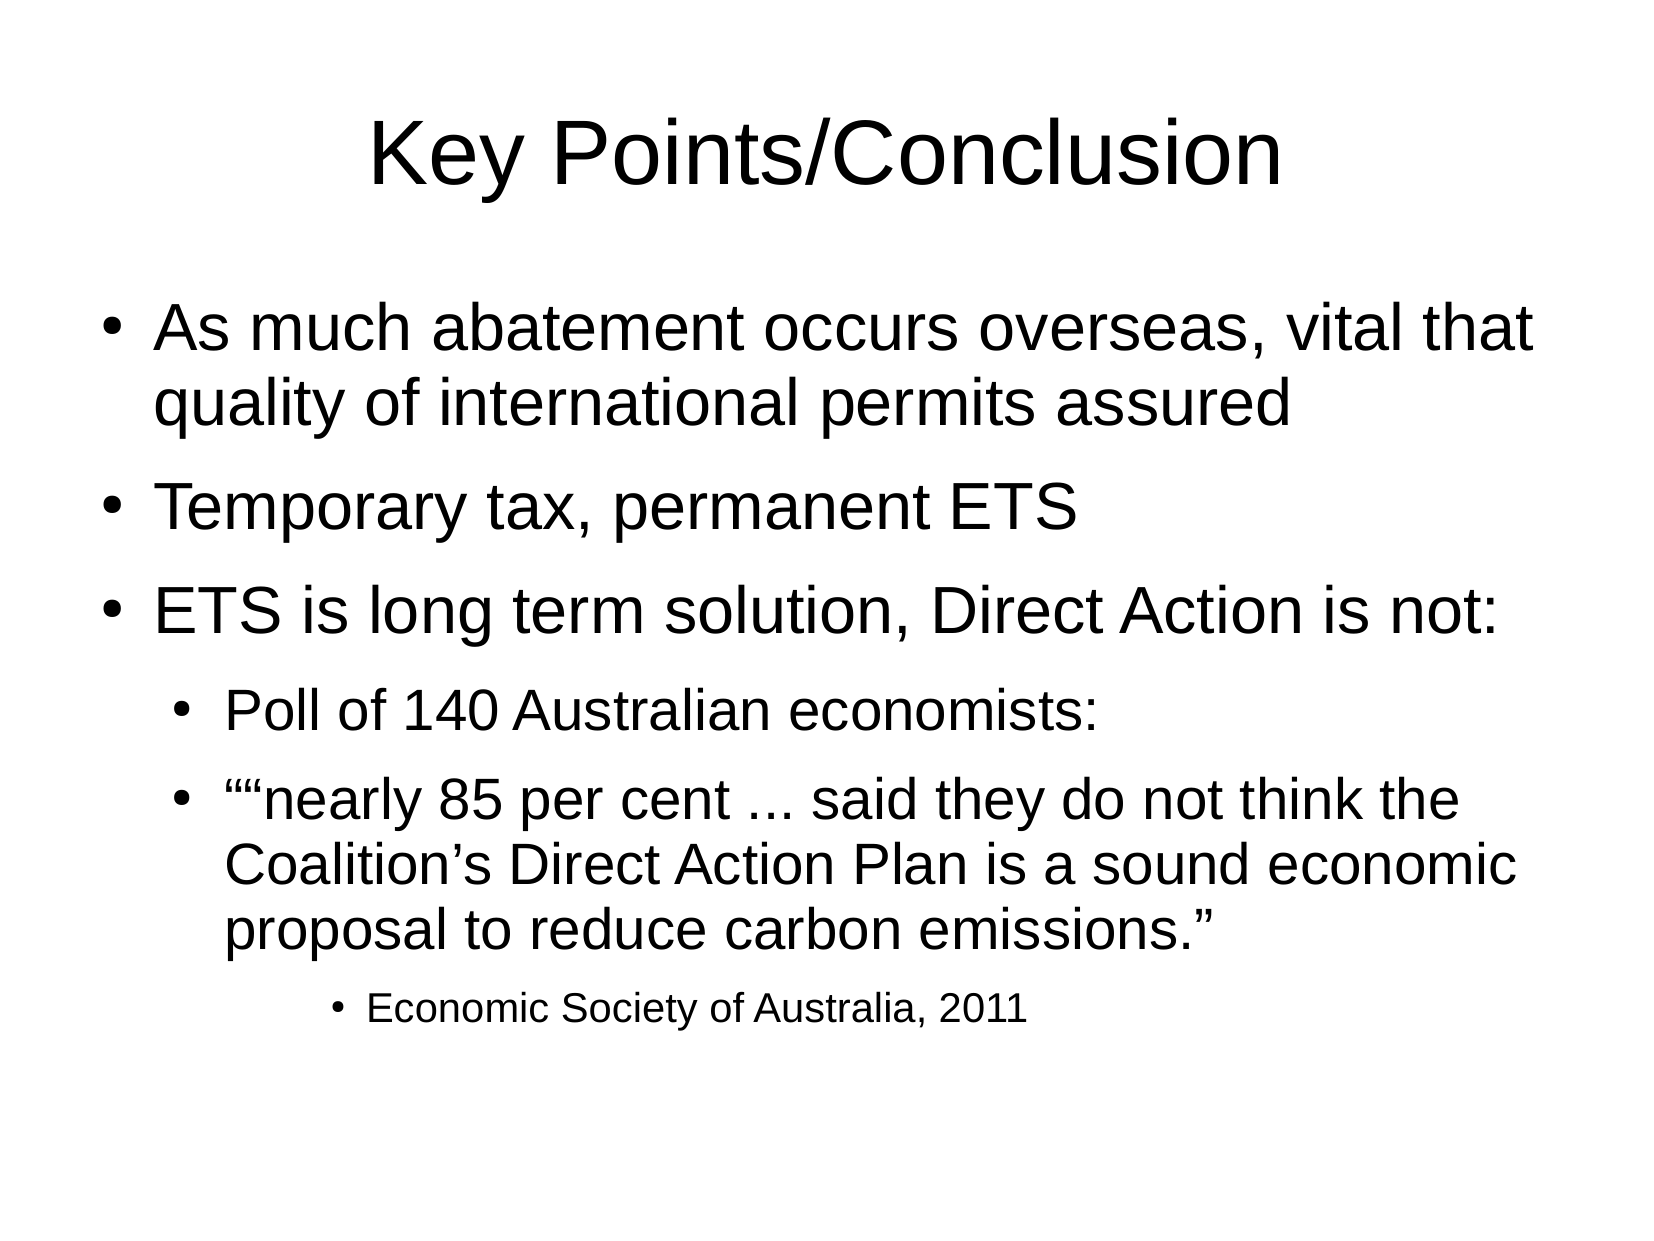

# Key Points/Conclusion
As much abatement occurs overseas, vital that quality of international permits assured
Temporary tax, permanent ETS
ETS is long term solution, Direct Action is not:
Poll of 140 Australian economists:
““nearly 85 per cent ... said they do not think the Coalition’s Direct Action Plan is a sound economic proposal to reduce carbon emissions.”
Economic Society of Australia, 2011